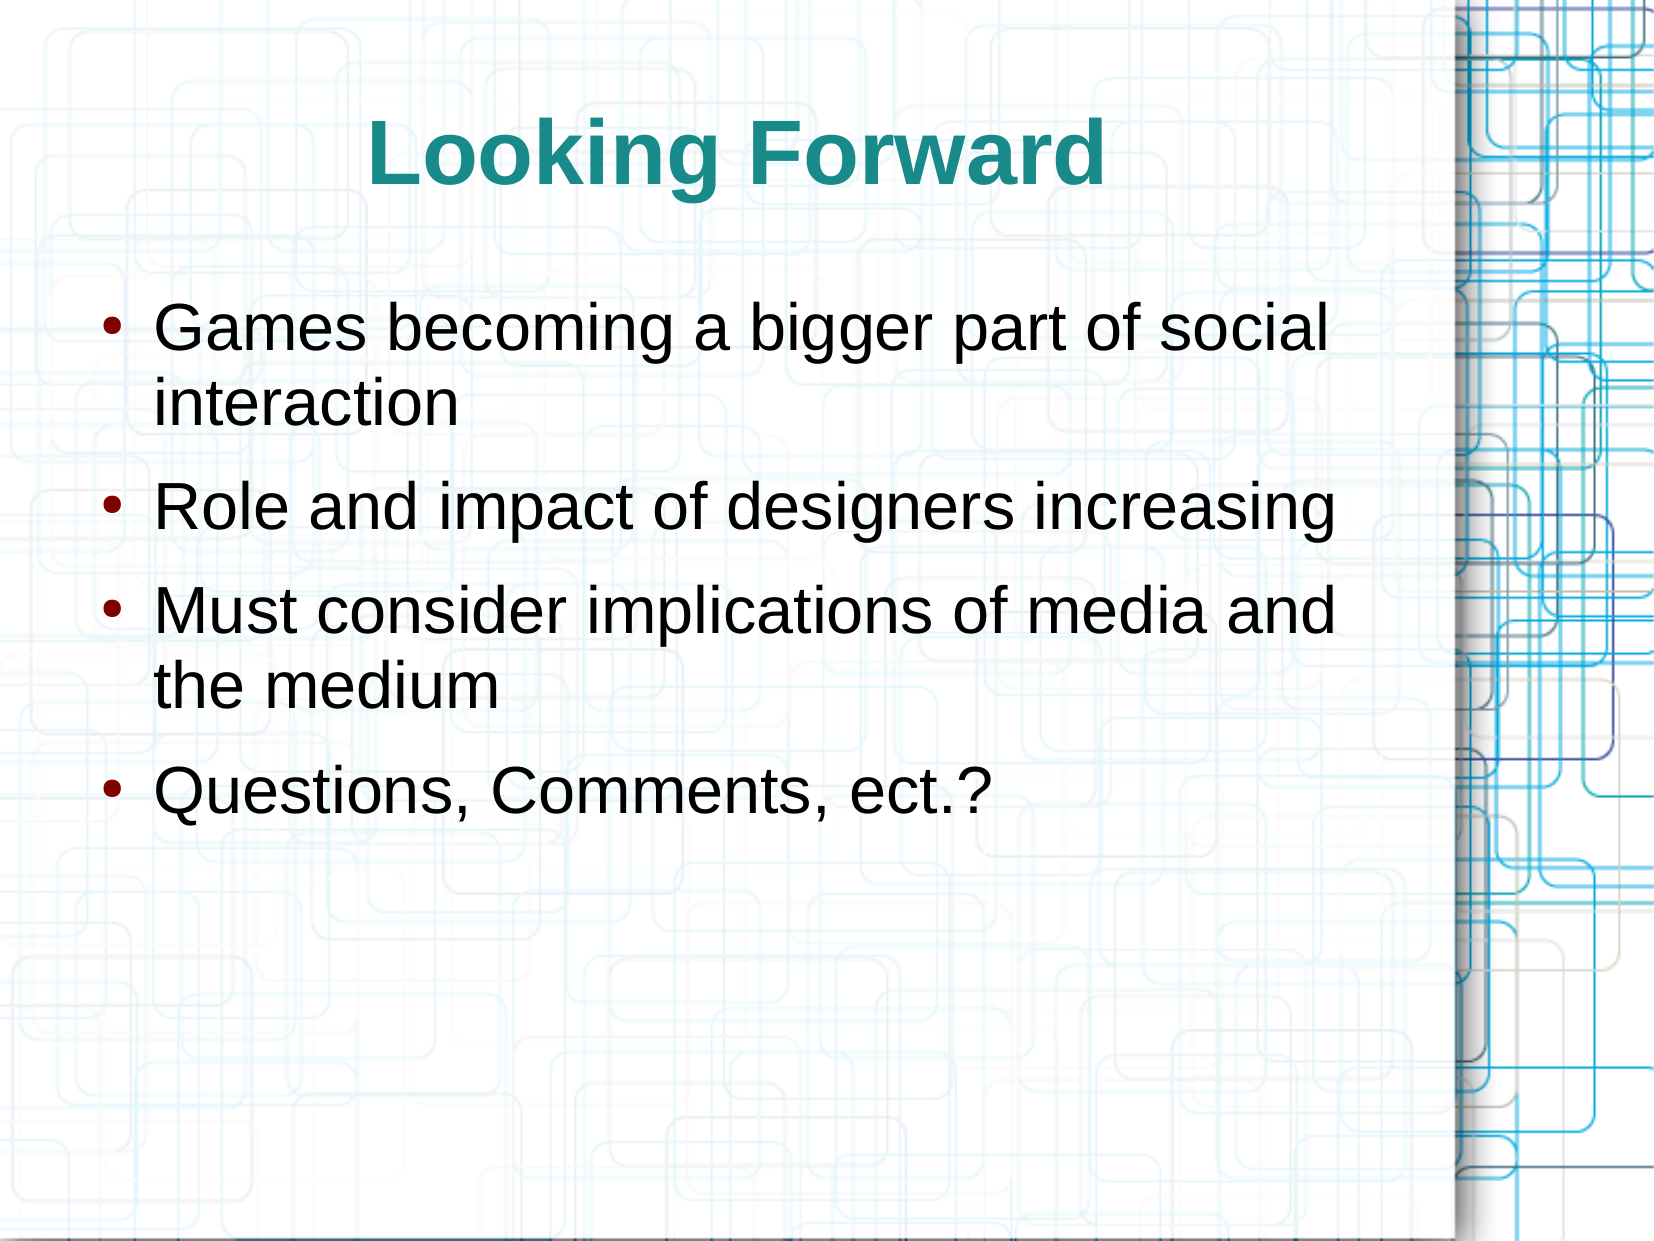

# Looking Forward
Games becoming a bigger part of social interaction
Role and impact of designers increasing
Must consider implications of media and the medium
Questions, Comments, ect.?